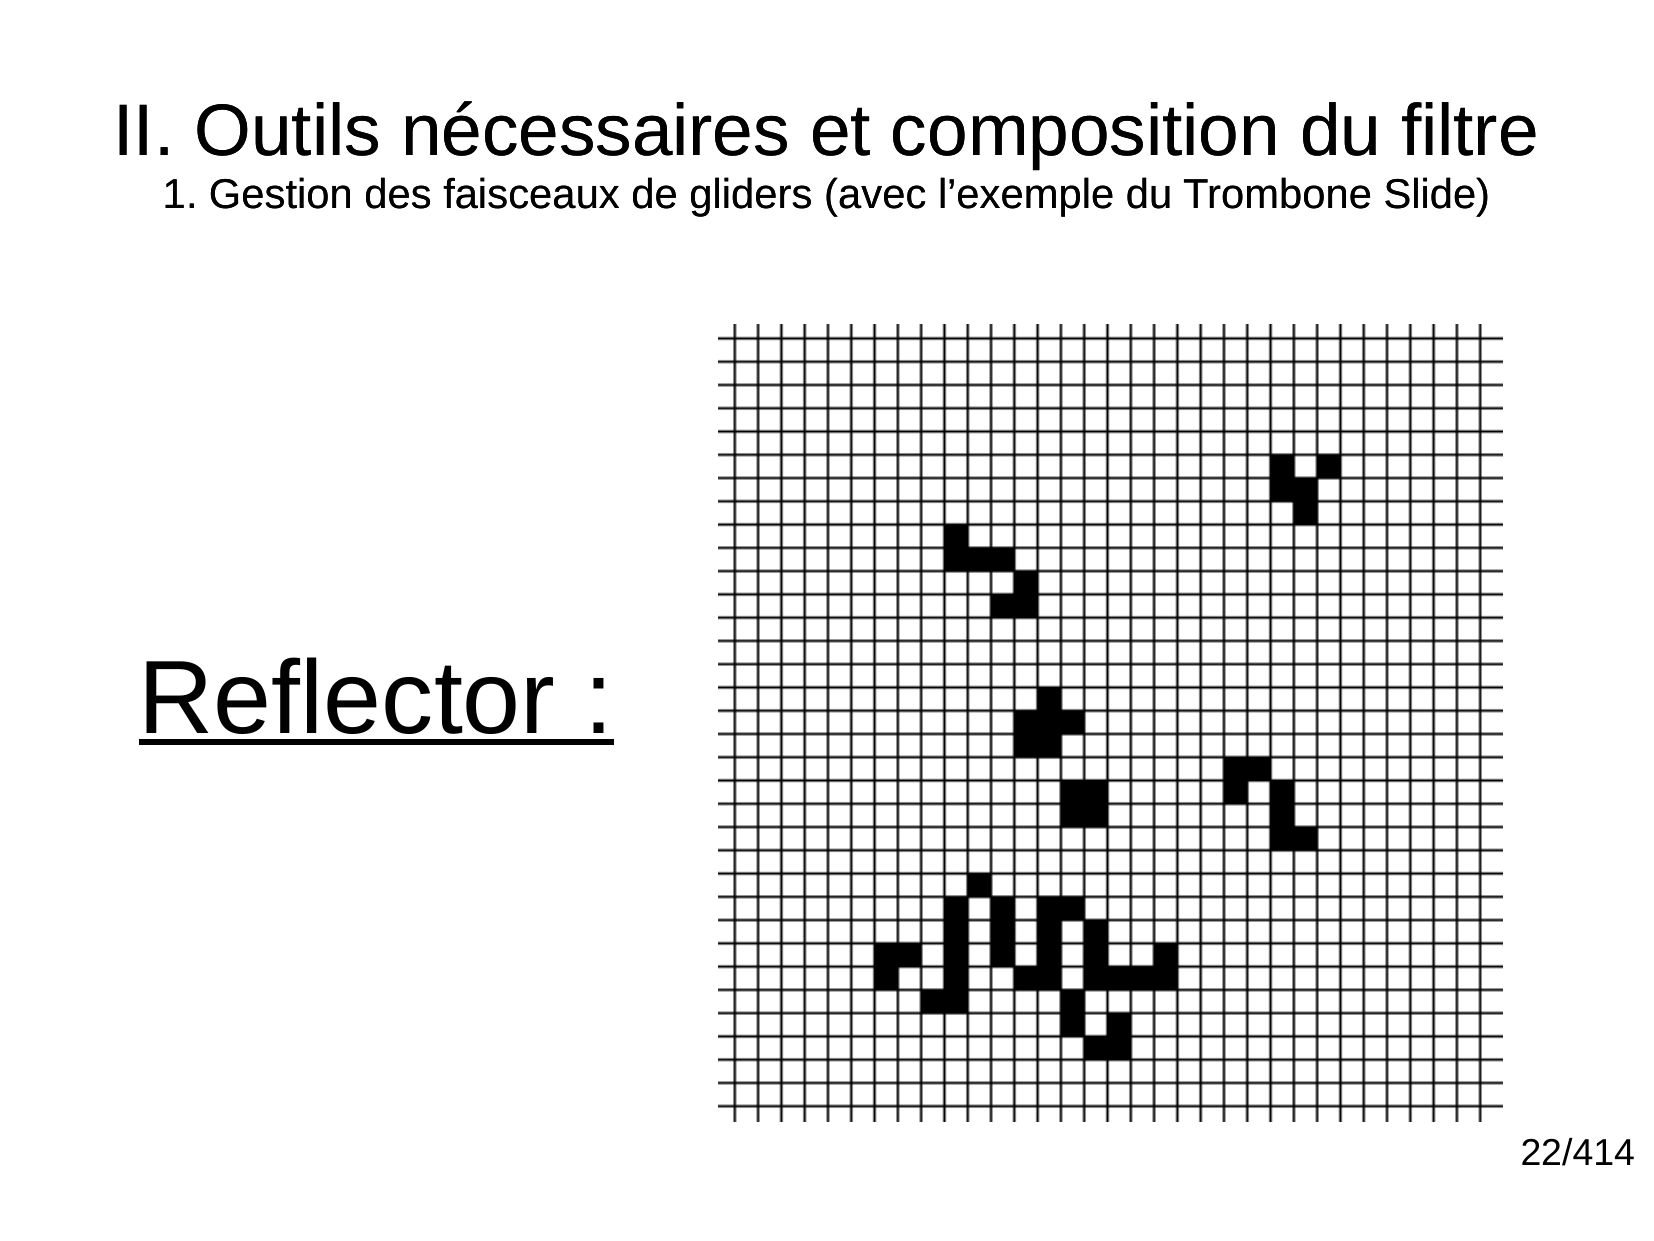

# II. Outils nécessaires et composition du filtre 1. Gestion des faisceaux de gliders (avec l’exemple du Trombone Slide)
II. Outils nécessaires et composition du filtre
1. Gestion des faisceaux de gliders (avec l’exemple du Trombone Slide)
Reflector :